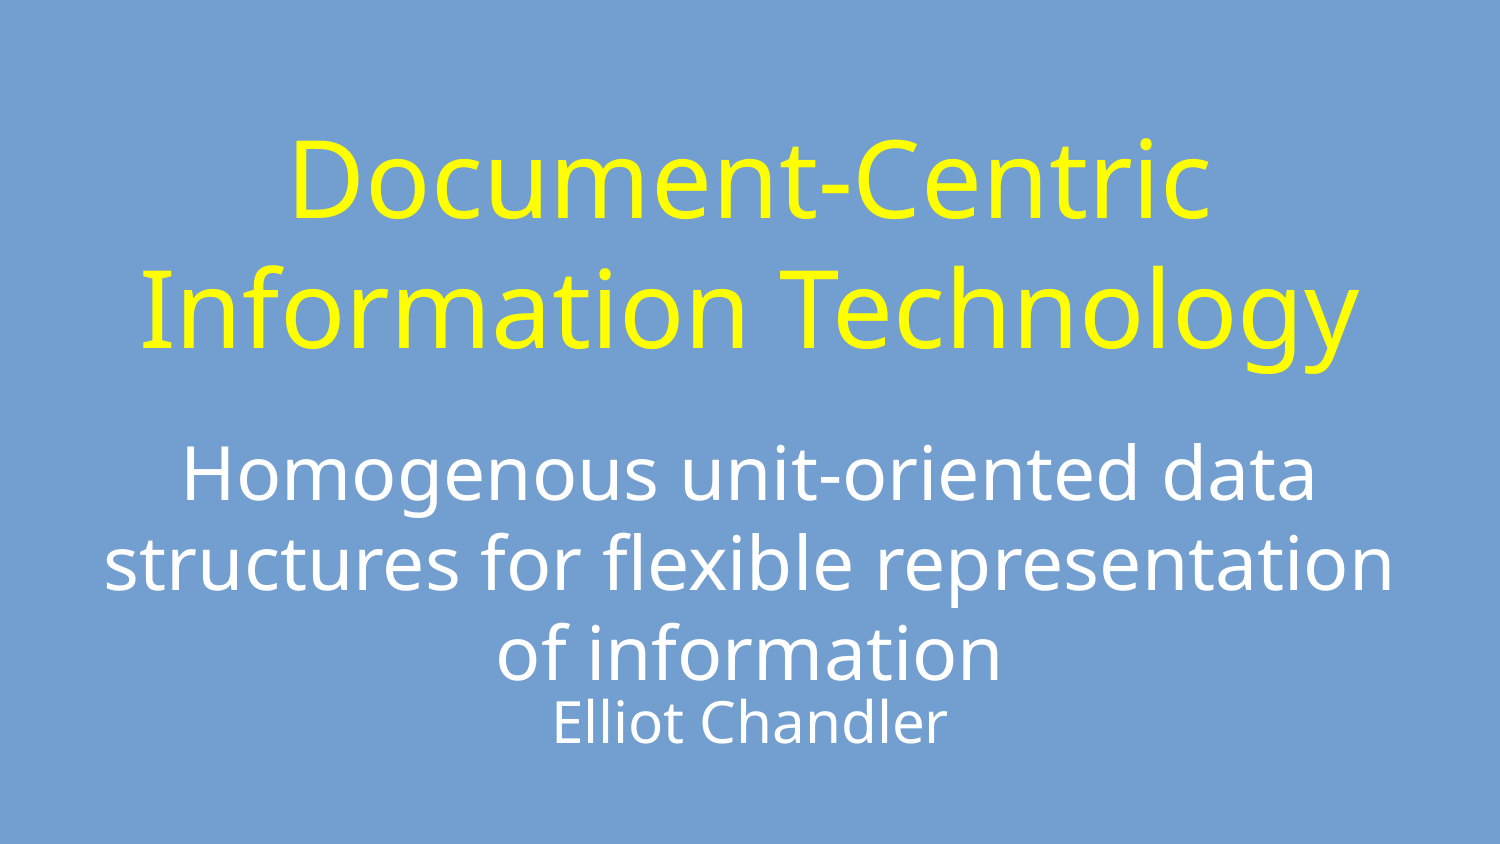

# Document-Centric Information Technology
Homogenous unit-oriented data structures for flexible representation of information
Elliot Chandler